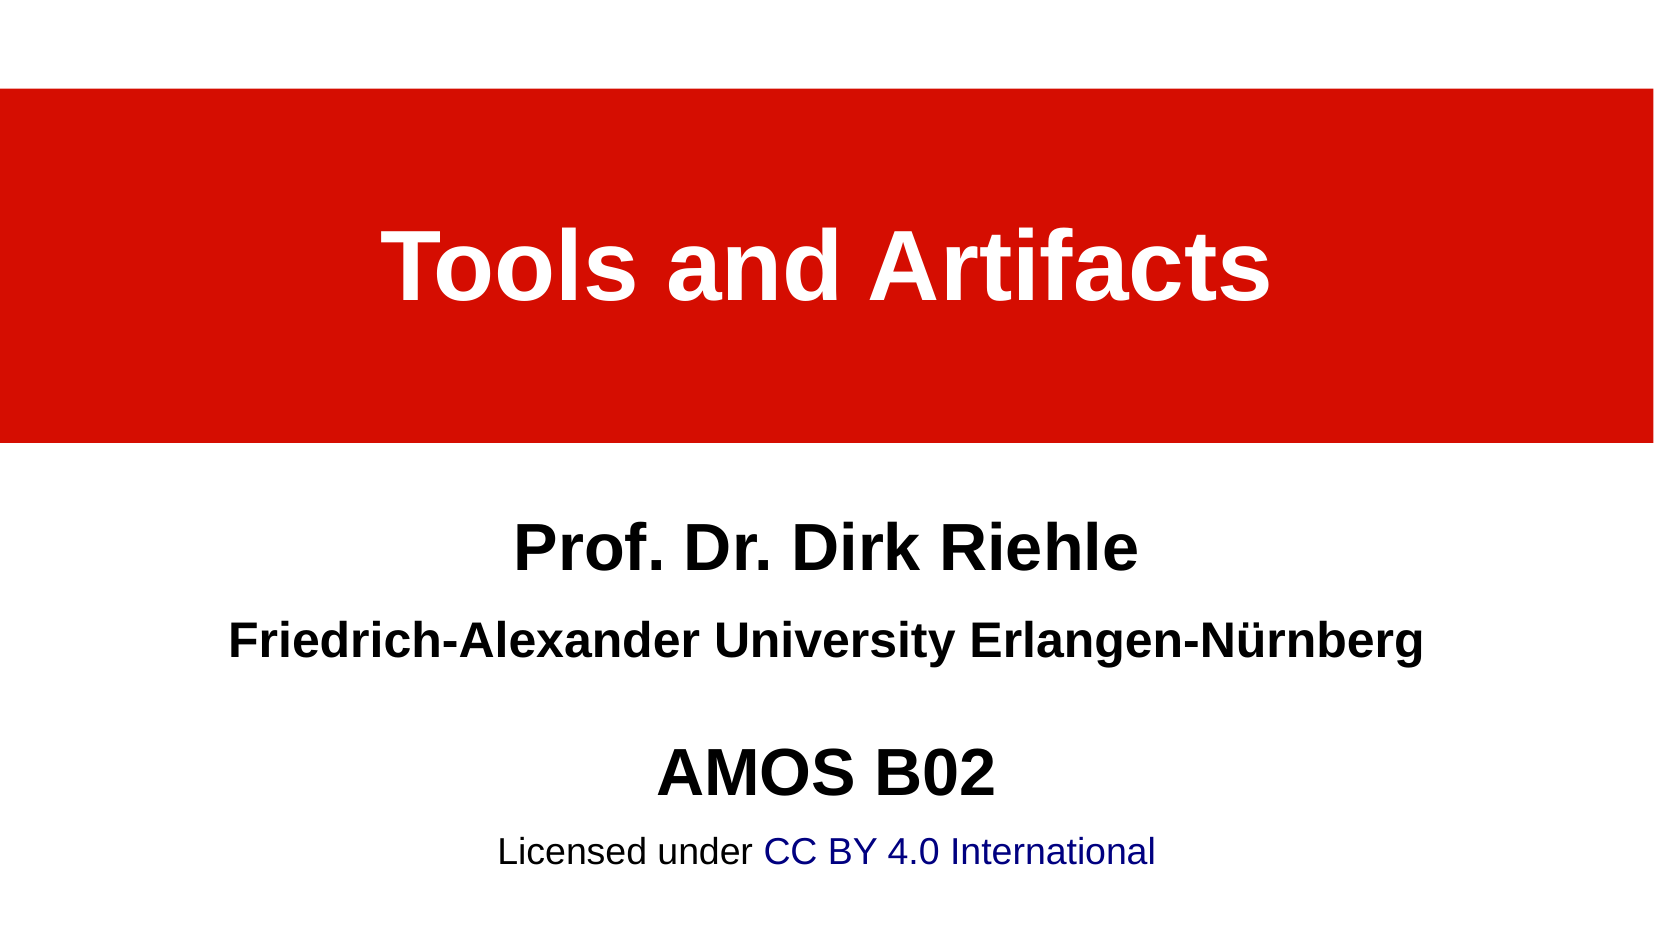

# Tools and Artifacts
Prof. Dr. Dirk Riehle
Friedrich-Alexander University Erlangen-Nürnberg
AMOS B02
Licensed under CC BY 4.0 International